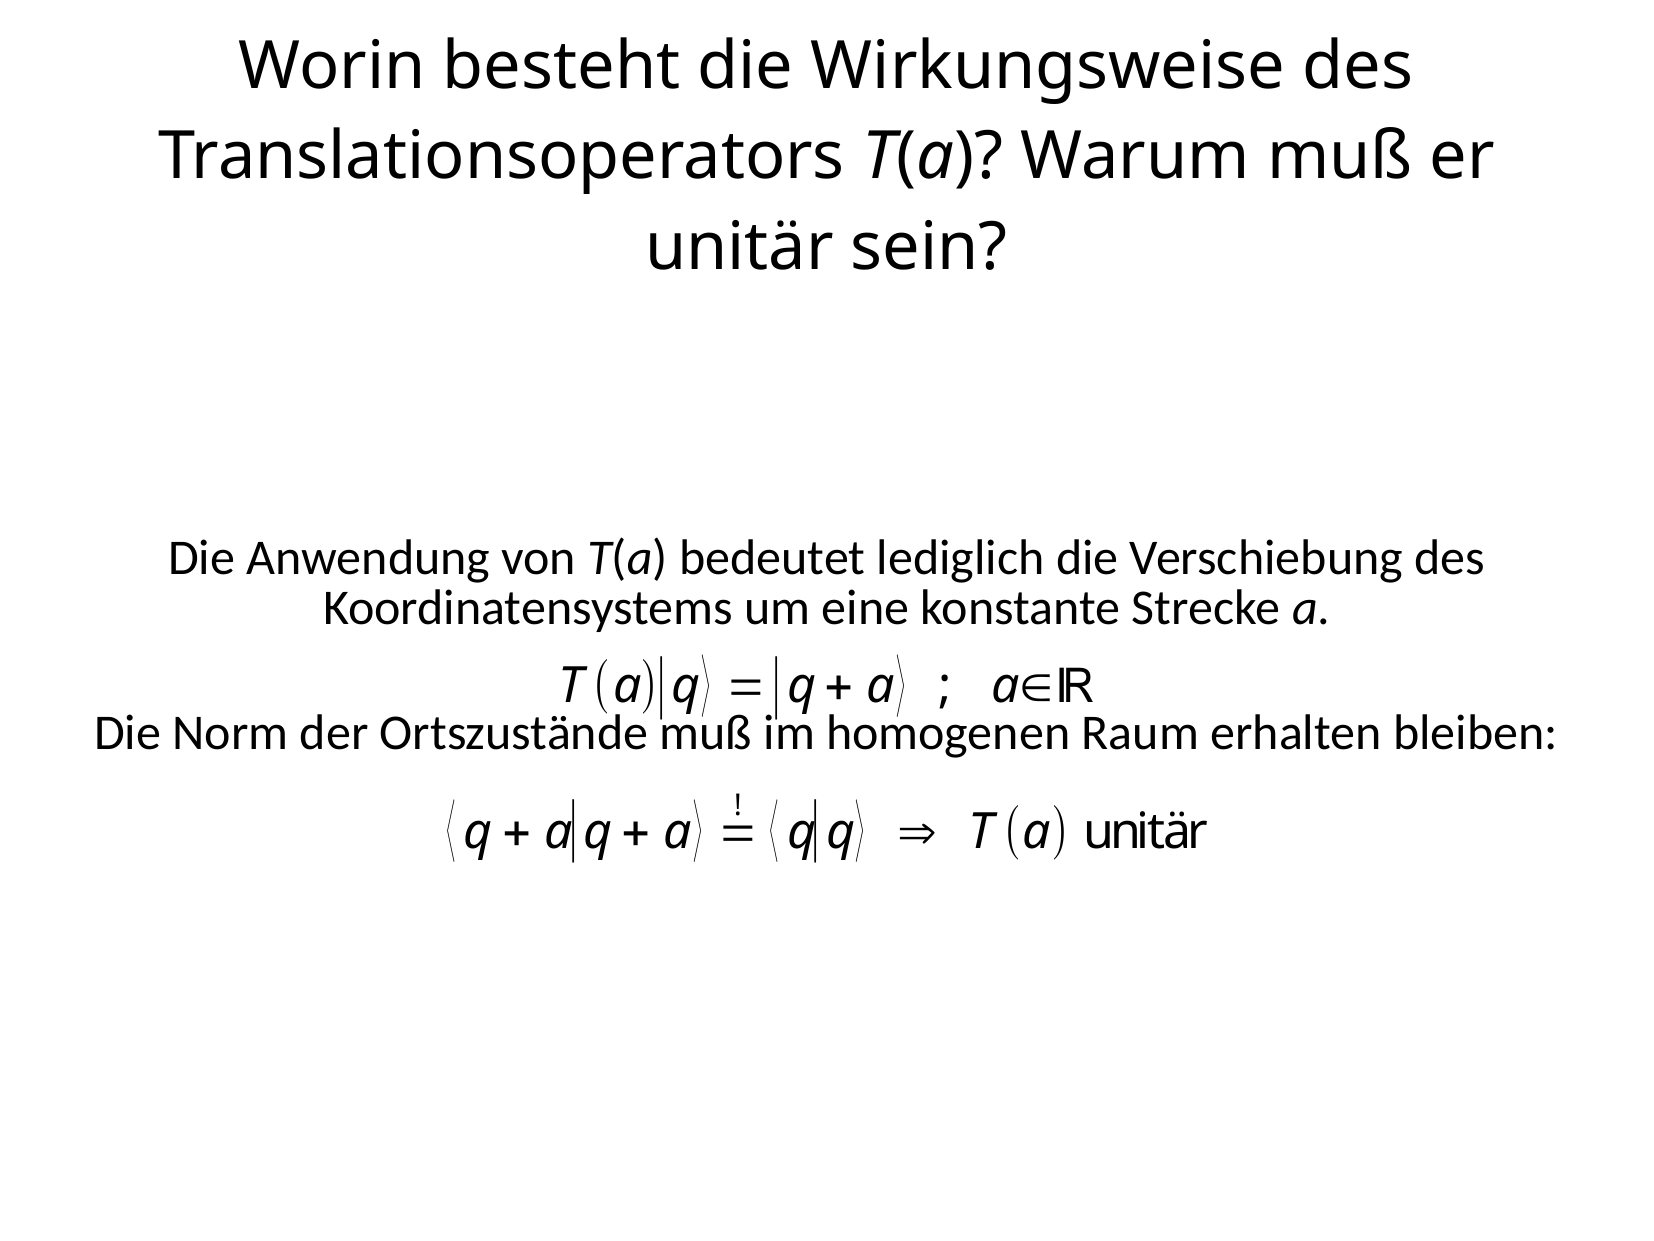

# Worin besteht die Wirkungsweise des Translationsoperators T(a)? Warum muß er unitär sein?
Die Anwendung von T(a) bedeutet lediglich die Verschiebung des Koordinatensystems um eine konstante Strecke a.
Die Norm der Ortszustände muß im homogenen Raum erhalten bleiben: